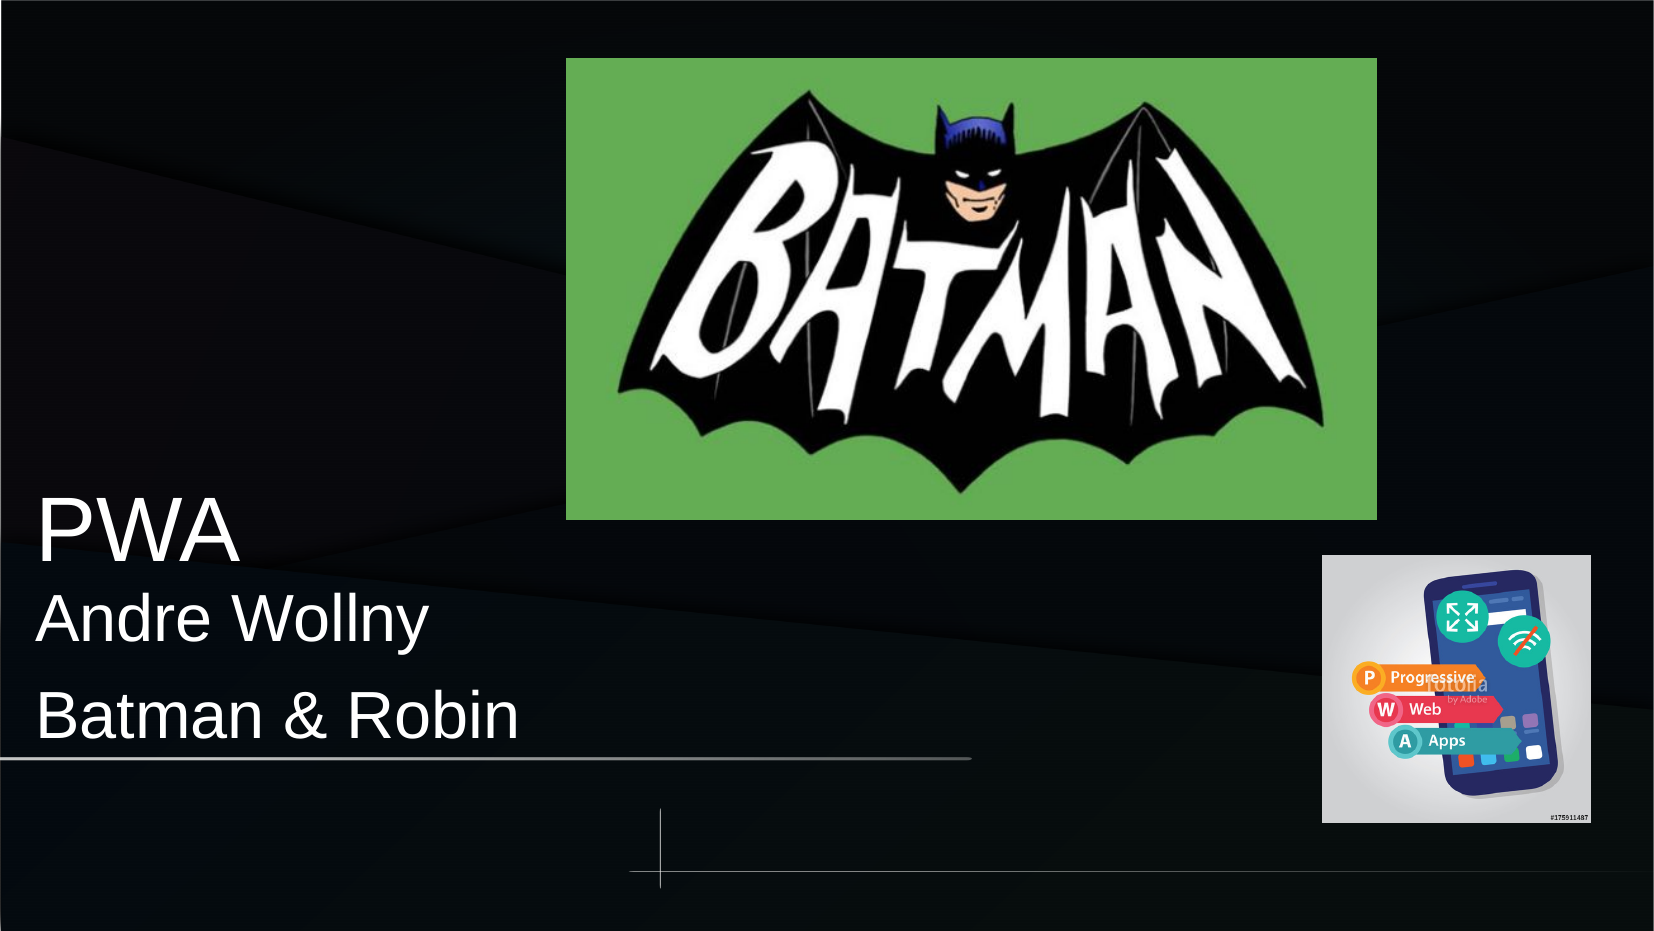

# PWA Andre Wollny Batman & Robin